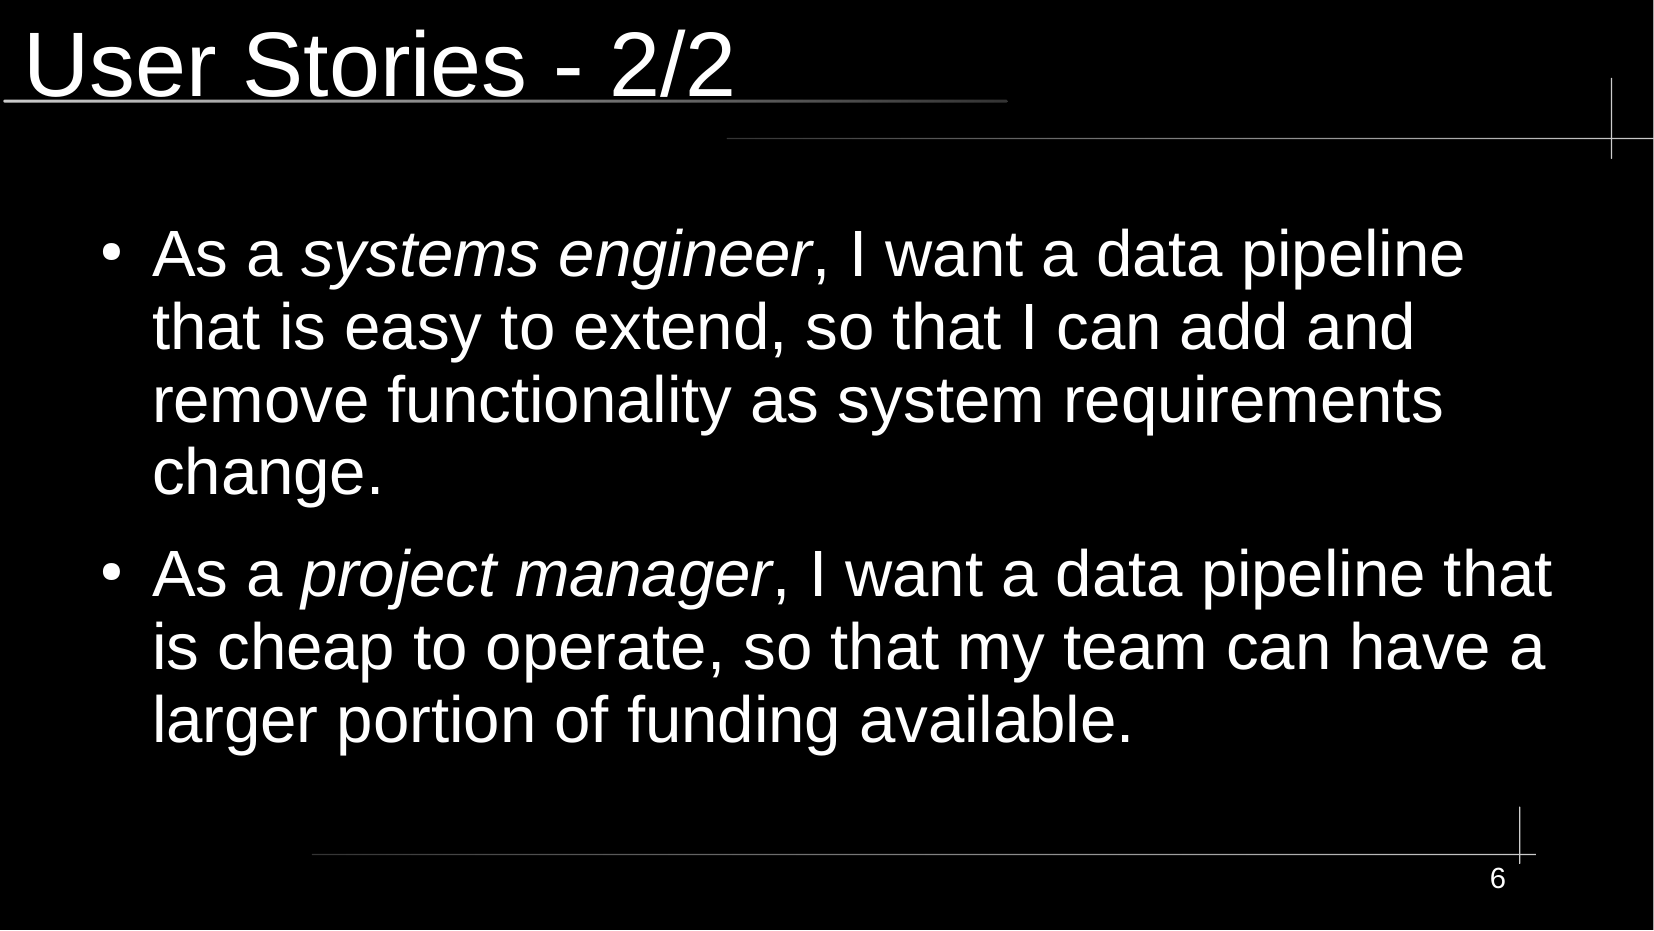

# User Stories - 2/2
As a systems engineer, I want a data pipeline that is easy to extend, so that I can add and remove functionality as system requirements change.
As a project manager, I want a data pipeline that is cheap to operate, so that my team can have a larger portion of funding available.
6